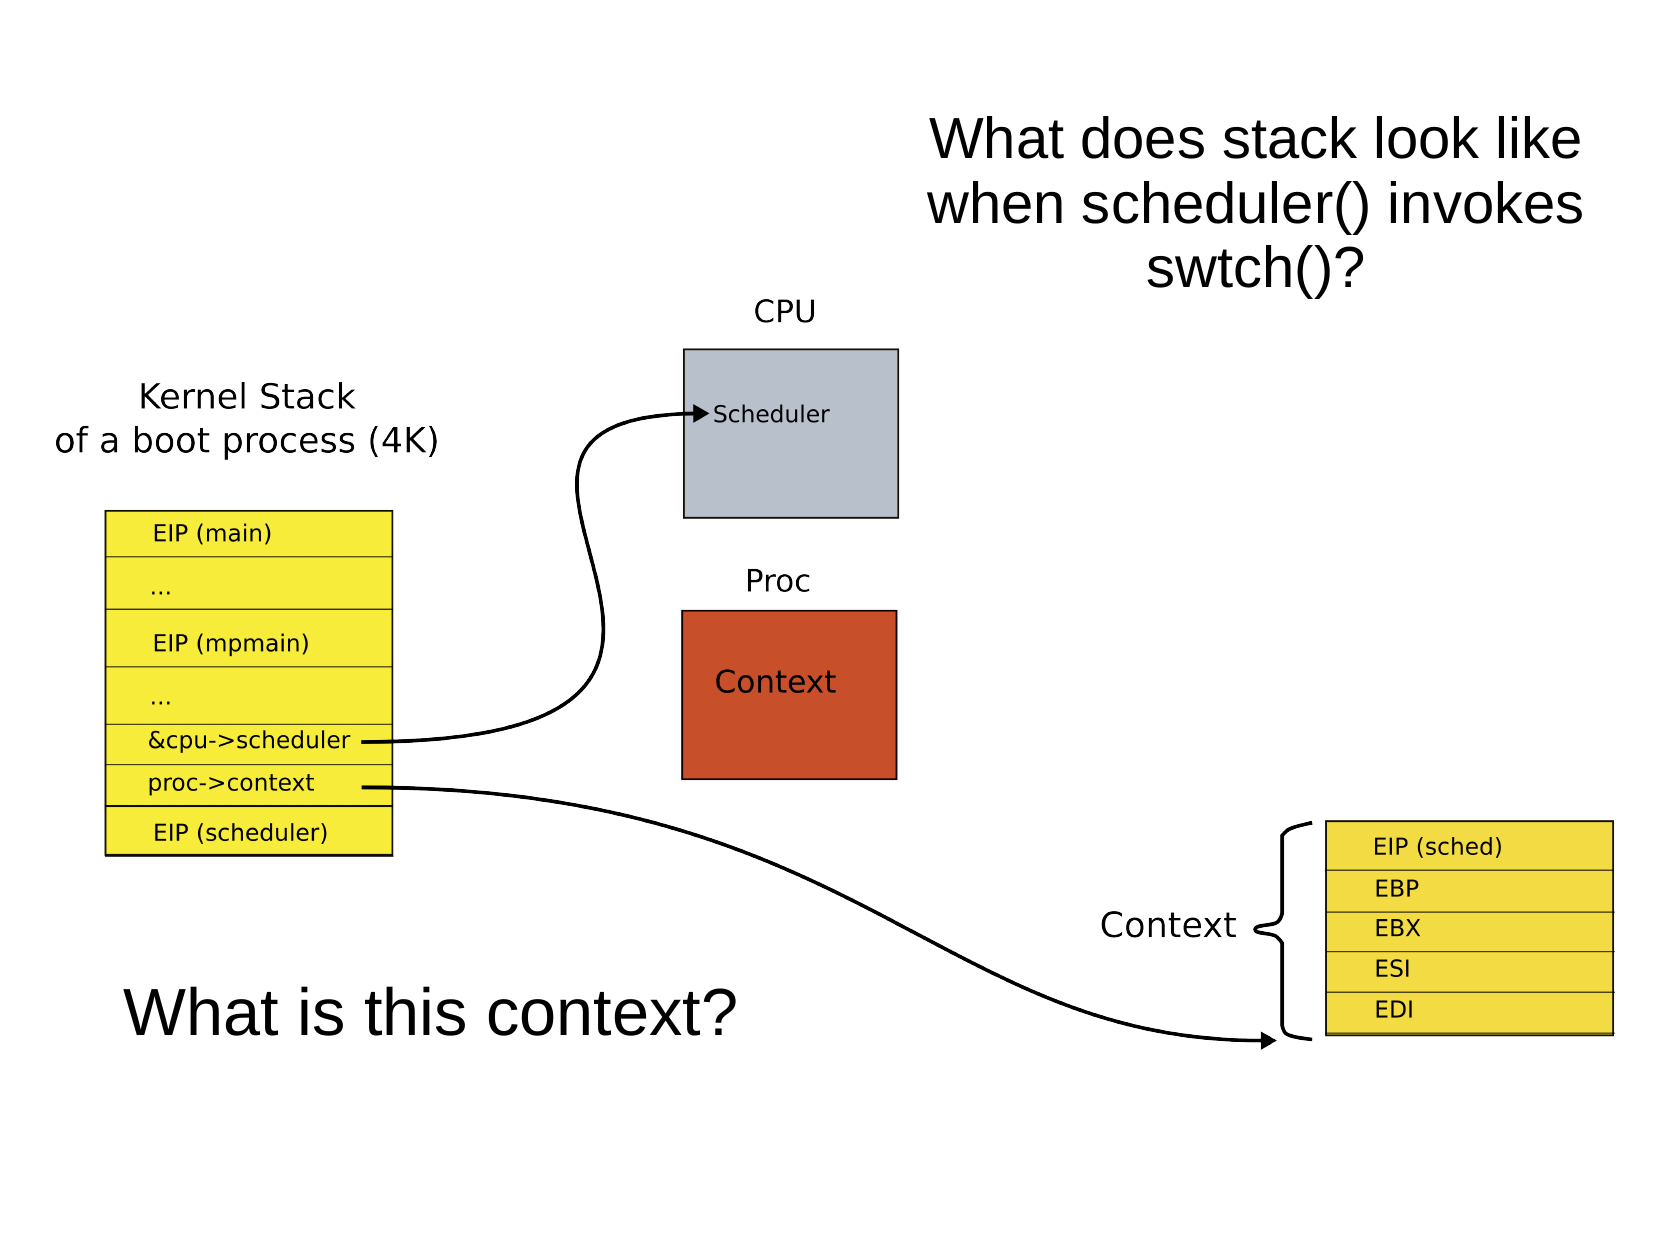

#
What does stack look like when scheduler() invokes swtch()?
What is this context?